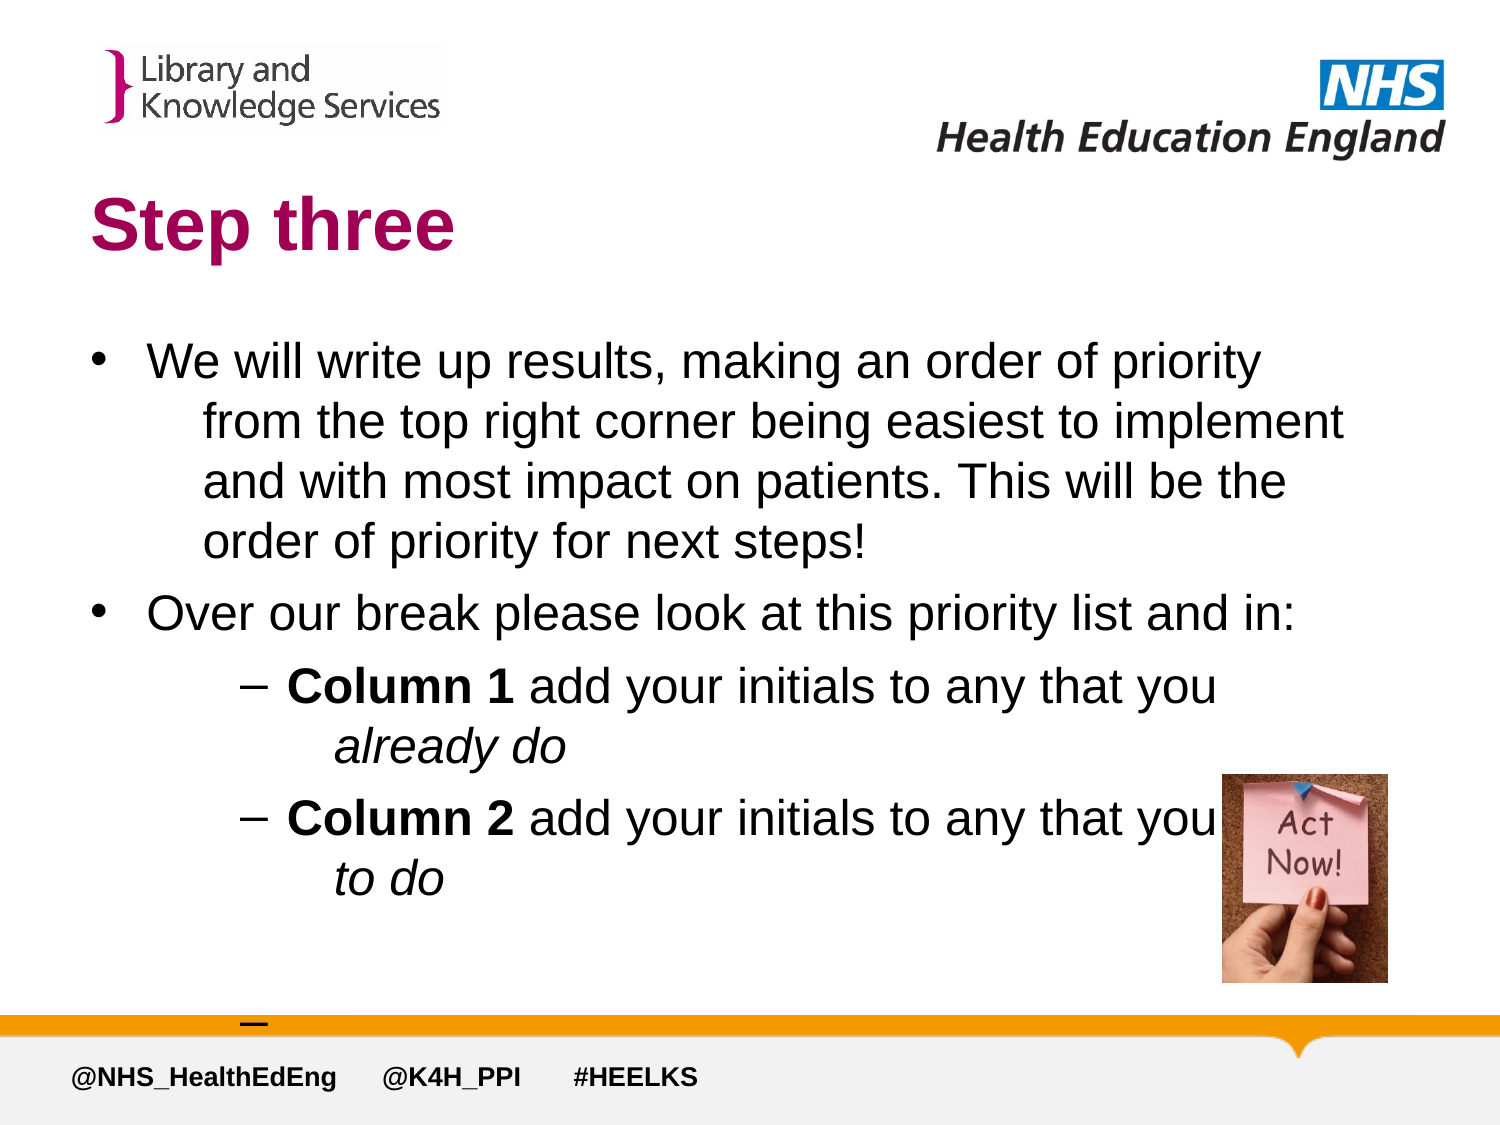

# Step three
We will write up results, making an order of priority from the top right corner being easiest to implement and with most impact on patients. This will be the order of priority for next steps!
Over our break please look at this priority list and in:
Column 1 add your initials to any that you already do
Column 2 add your initials to any that you want to do
@NHS_HealthEdEng @K4H_PPI #HEELKS